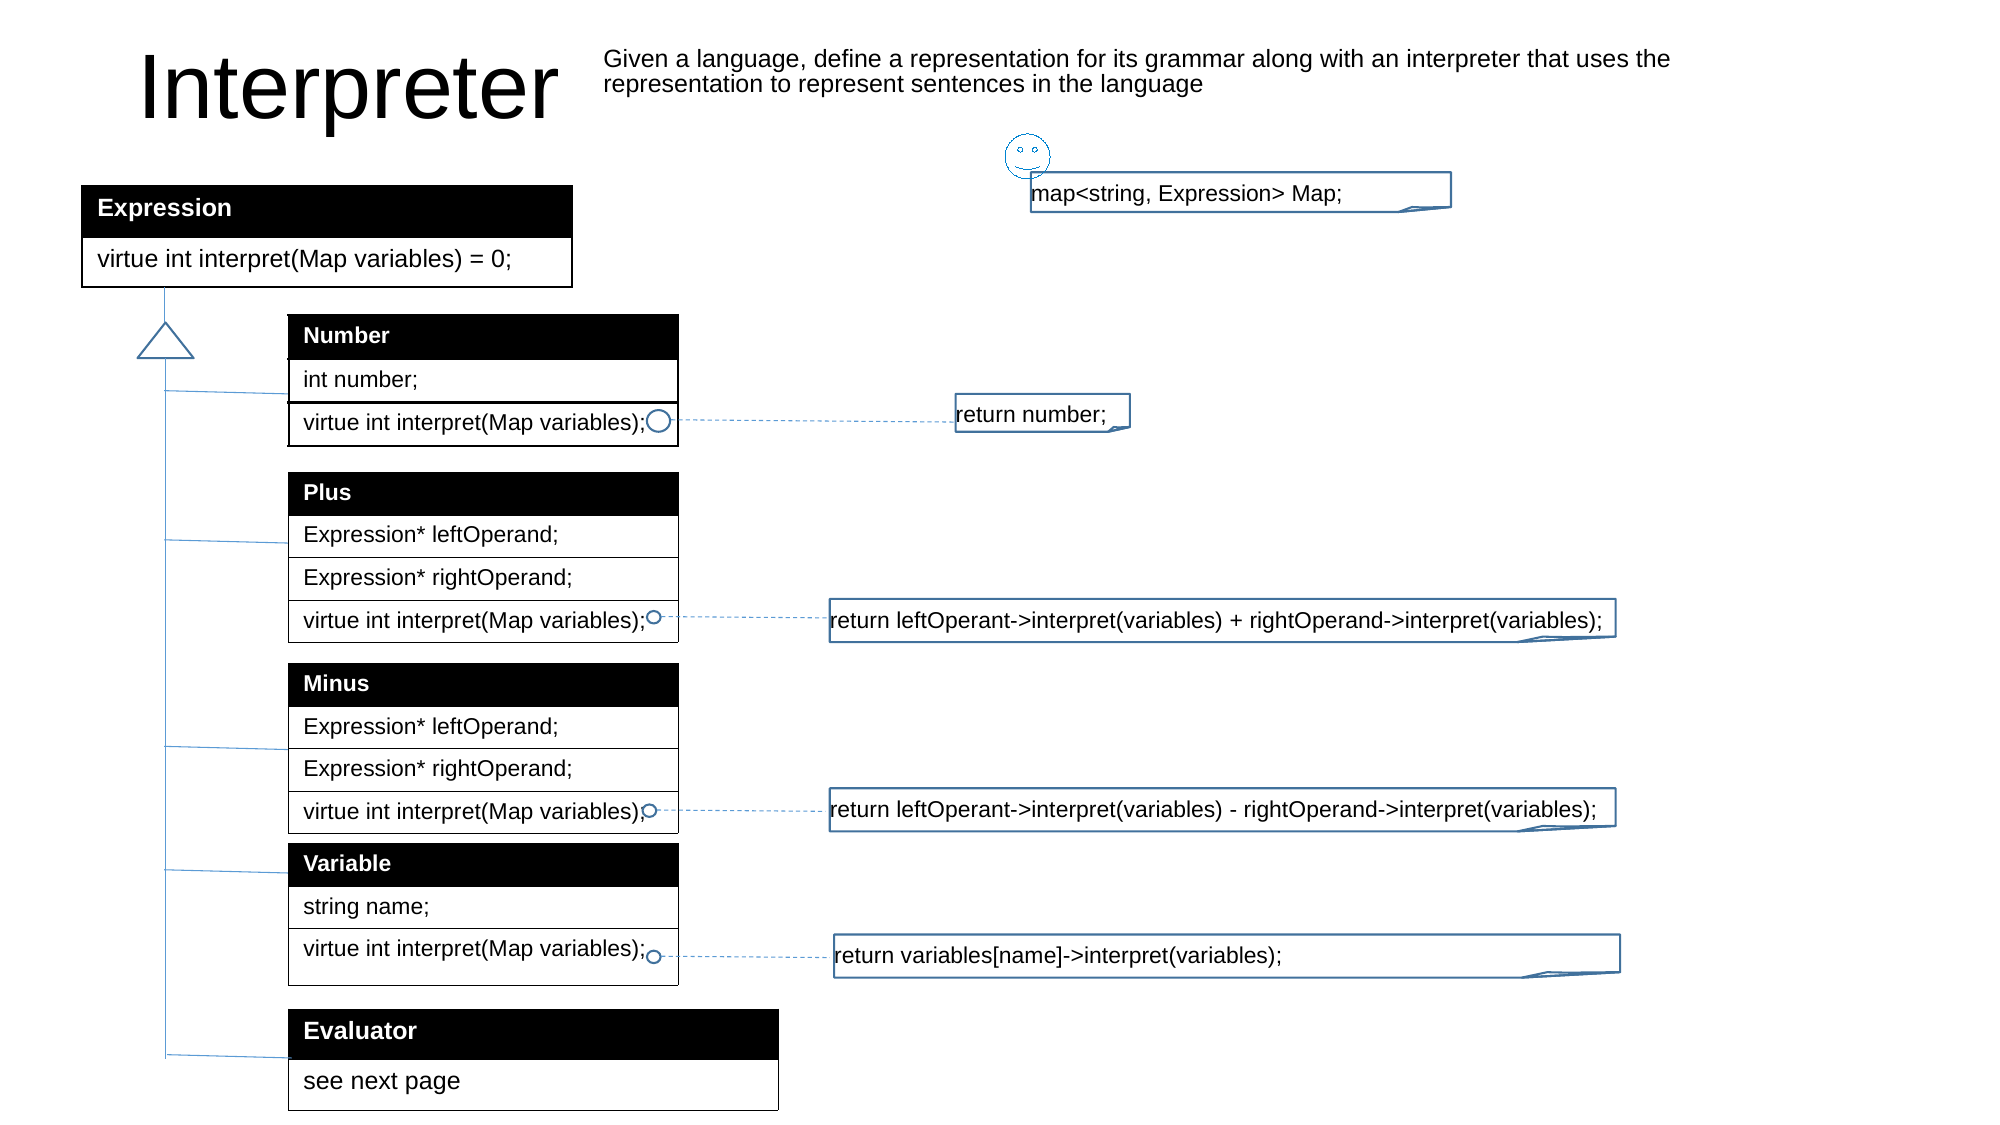

# Interpreter
Given a language, define a representation for its grammar along with an interpreter that uses the representation to represent sentences in the language
map<string, Expression> Map;
| Expression |
| --- |
| virtue int interpret(Map variables) = 0; |
| Number |
| --- |
| int number; |
| virtue int interpret(Map variables); |
return number;
| Plus |
| --- |
| Expression\* leftOperand; |
| Expression\* rightOperand; |
| virtue int interpret(Map variables); |
return leftOperant->interpret(variables) + rightOperand->interpret(variables);
| Minus |
| --- |
| Expression\* leftOperand; |
| Expression\* rightOperand; |
| virtue int interpret(Map variables); |
return leftOperant->interpret(variables) - rightOperand->interpret(variables);
| Variable |
| --- |
| string name; |
| virtue int interpret(Map variables); |
return variables[name]->interpret(variables);
| Evaluator |
| --- |
| see next page |